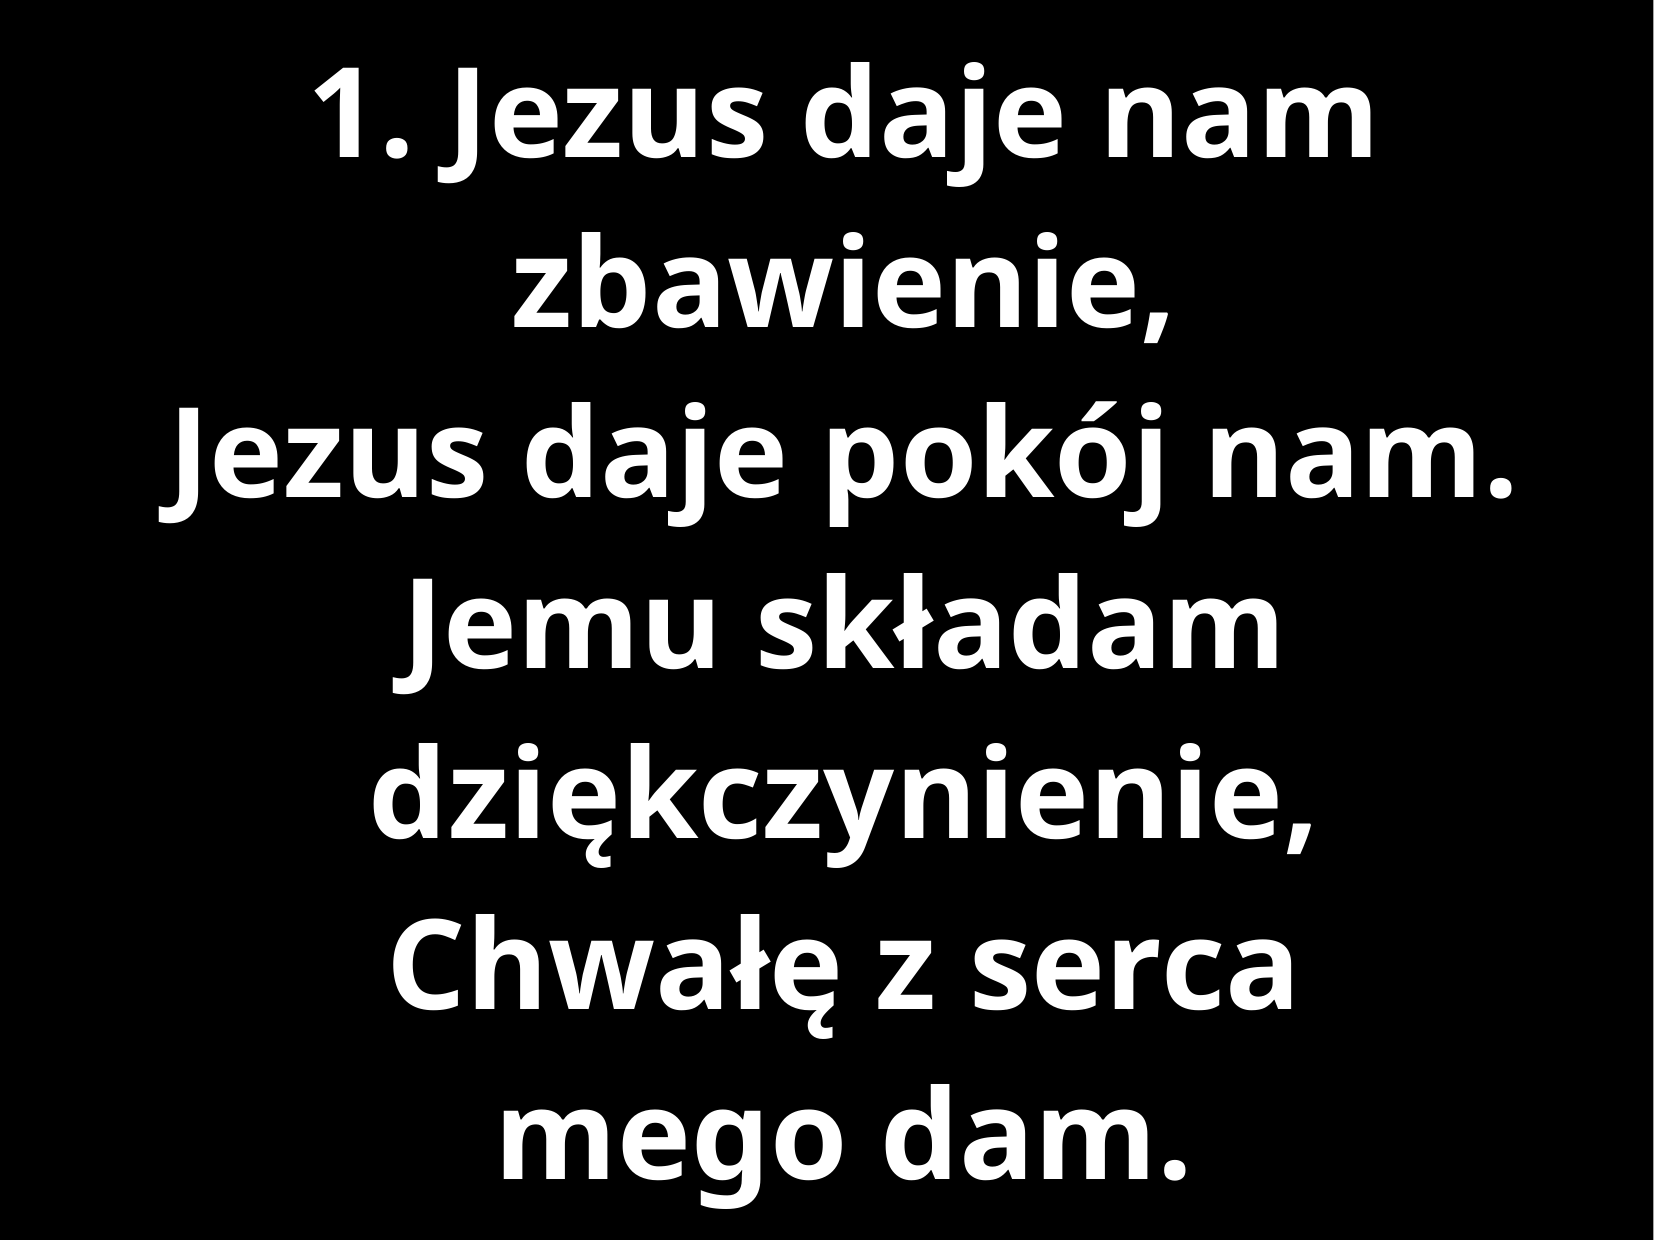

# 1. Jezus daje nam
zbawienie,
Jezus daje pokój nam.
Jemu składam
dziękczynienie,
Chwałę z serca
mego dam.